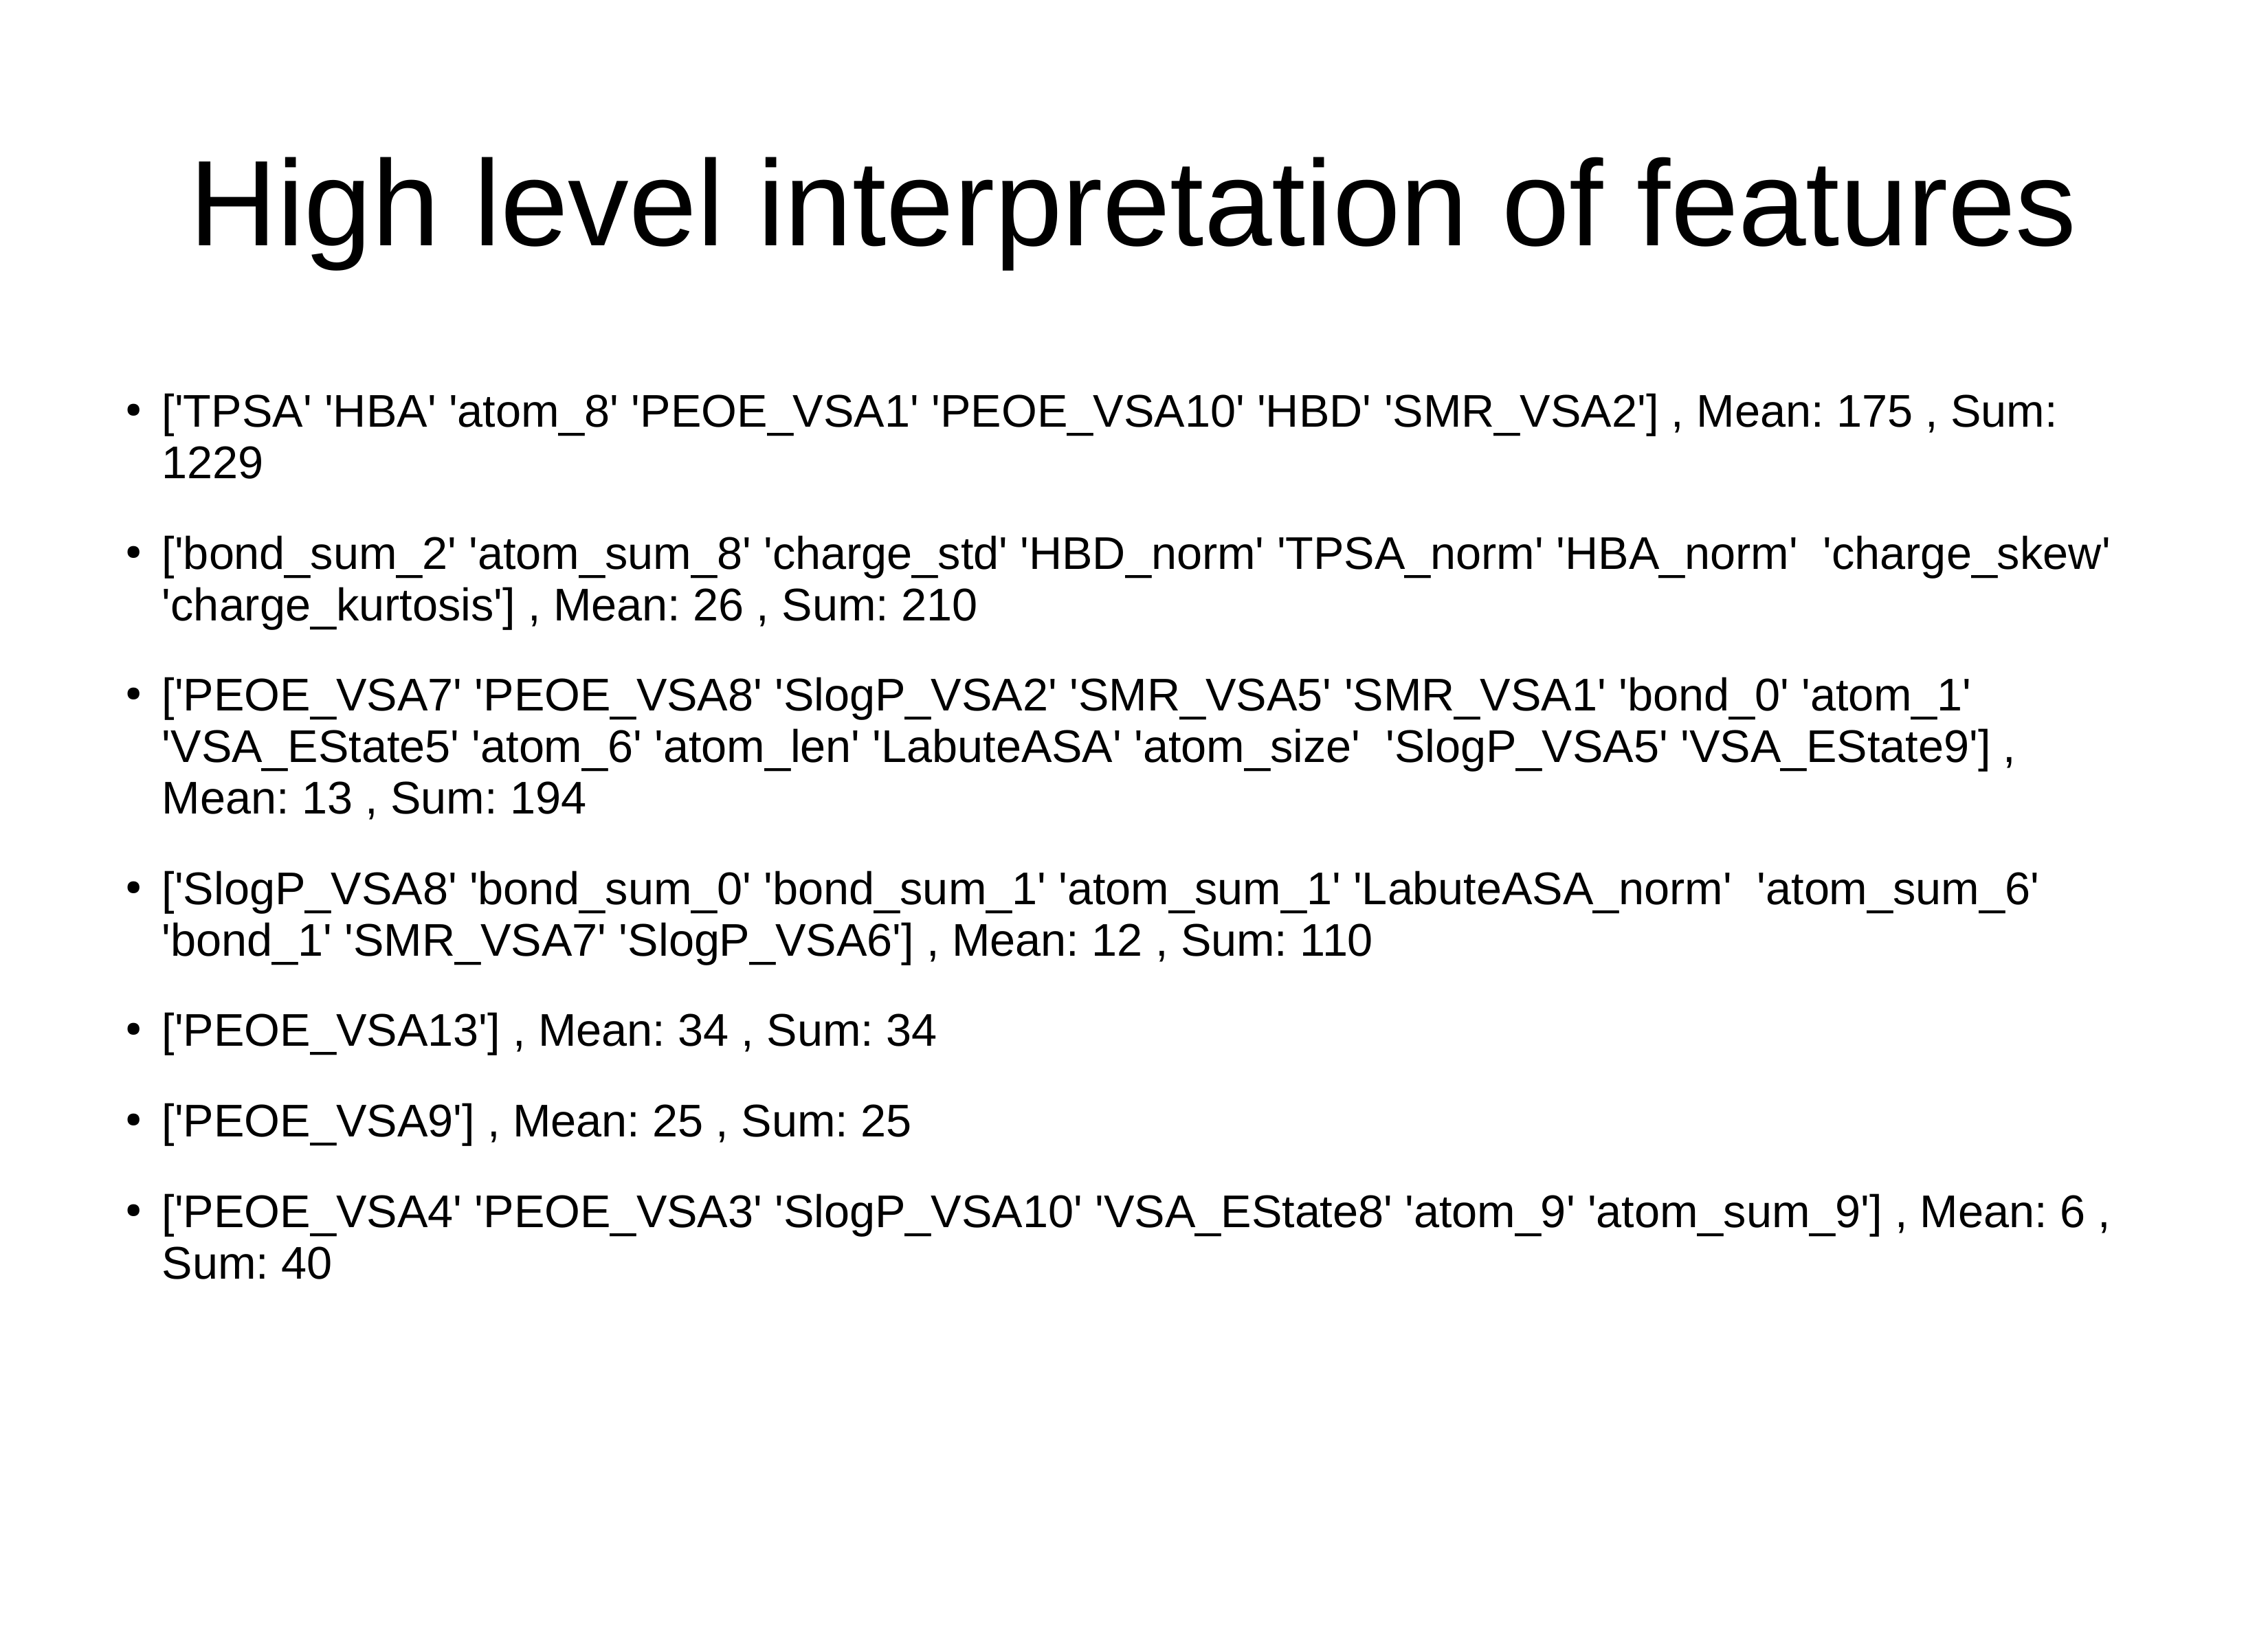

# High level interpretation of features
['TPSA' 'HBA' 'atom_8' 'PEOE_VSA1' 'PEOE_VSA10' 'HBD' 'SMR_VSA2'] , Mean: 175 , Sum: 1229
['bond_sum_2' 'atom_sum_8' 'charge_std' 'HBD_norm' 'TPSA_norm' 'HBA_norm' 'charge_skew' 'charge_kurtosis'] , Mean: 26 , Sum: 210
['PEOE_VSA7' 'PEOE_VSA8' 'SlogP_VSA2' 'SMR_VSA5' 'SMR_VSA1' 'bond_0' 'atom_1' 'VSA_EState5' 'atom_6' 'atom_len' 'LabuteASA' 'atom_size' 'SlogP_VSA5' 'VSA_EState9'] , Mean: 13 , Sum: 194
['SlogP_VSA8' 'bond_sum_0' 'bond_sum_1' 'atom_sum_1' 'LabuteASA_norm' 'atom_sum_6' 'bond_1' 'SMR_VSA7' 'SlogP_VSA6'] , Mean: 12 , Sum: 110
['PEOE_VSA13'] , Mean: 34 , Sum: 34
['PEOE_VSA9'] , Mean: 25 , Sum: 25
['PEOE_VSA4' 'PEOE_VSA3' 'SlogP_VSA10' 'VSA_EState8' 'atom_9' 'atom_sum_9'] , Mean: 6 , Sum: 40